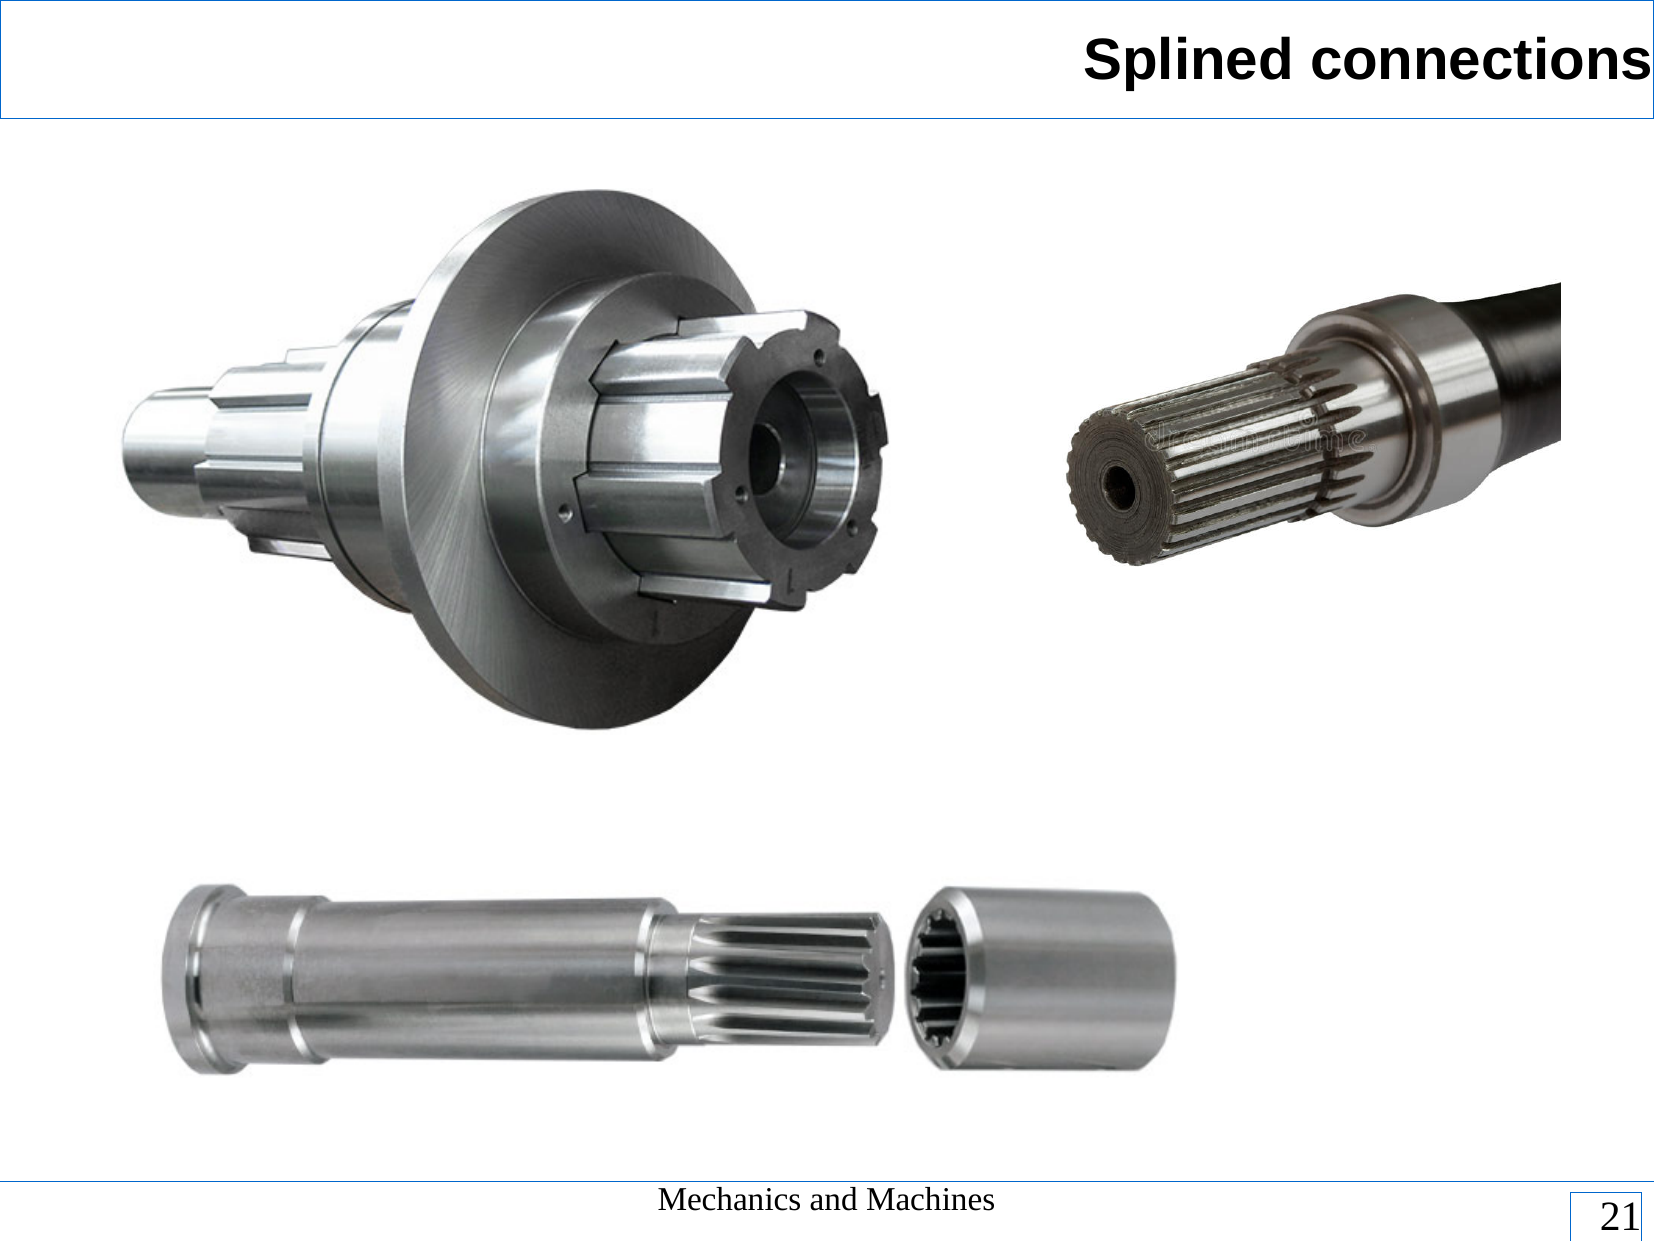

# Splined connections
Mechanics and Machines
21